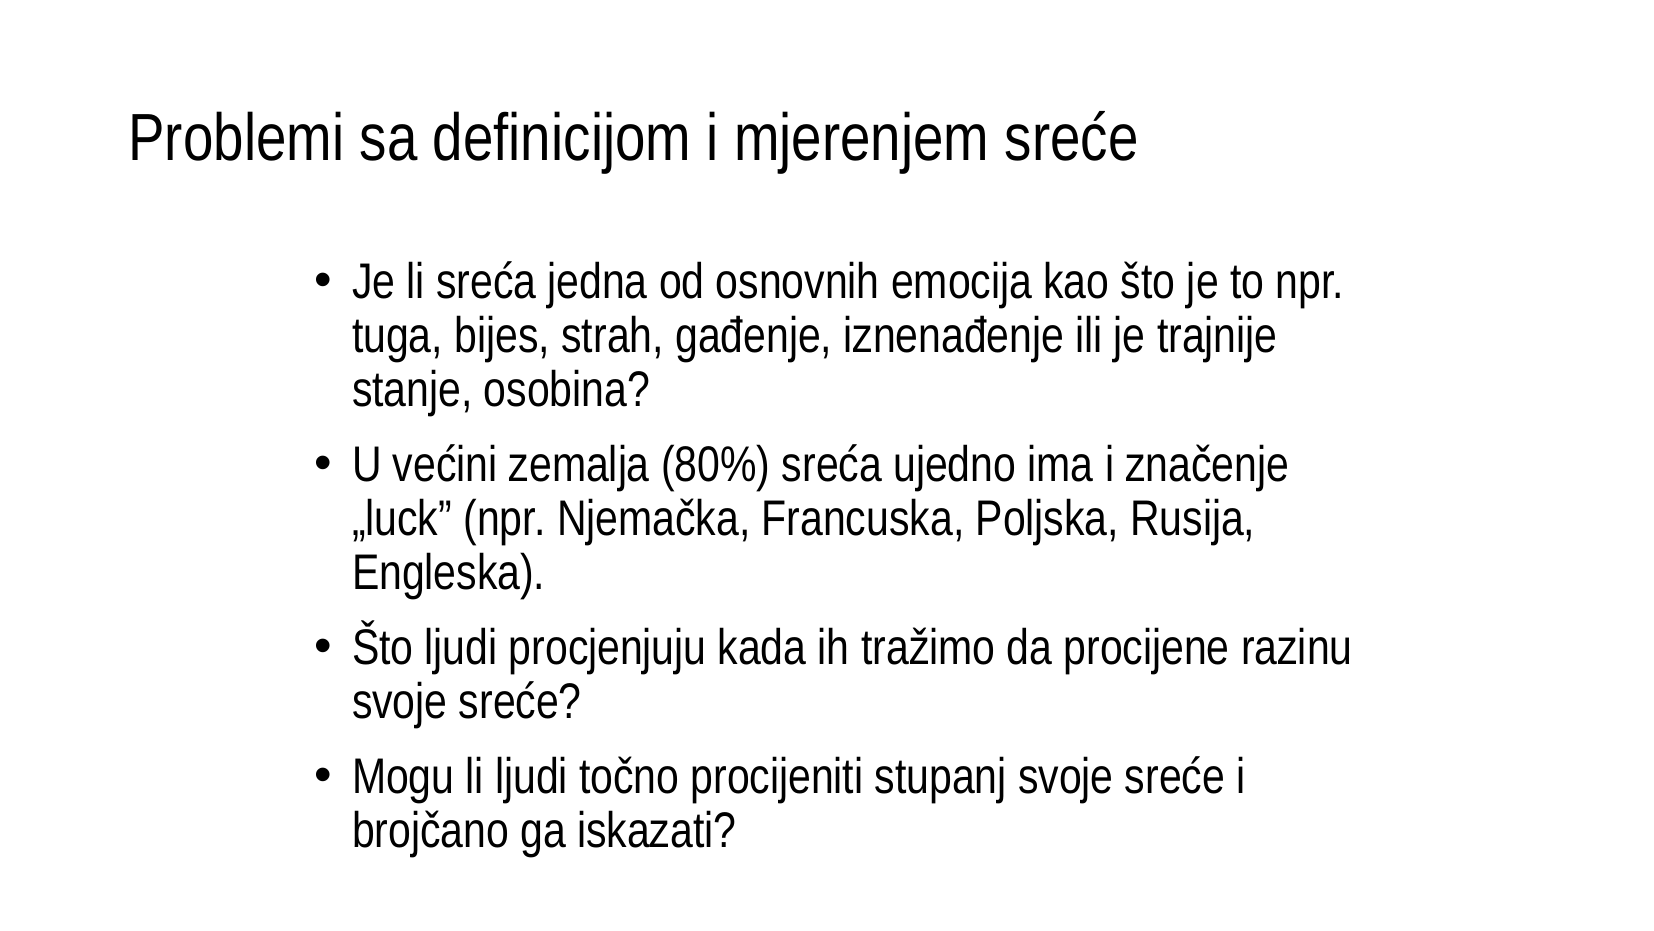

# Problemi sa definicijom i mjerenjem sreće
Je li sreća jedna od osnovnih emocija kao što je to npr. tuga, bijes, strah, gađenje, iznenađenje ili je trajnije stanje, osobina?
U većini zemalja (80%) sreća ujedno ima i značenje „luck” (npr. Njemačka, Francuska, Poljska, Rusija, Engleska).
Što ljudi procjenjuju kada ih tražimo da procijene razinu svoje sreće?
Mogu li ljudi točno procijeniti stupanj svoje sreće i brojčano ga iskazati?